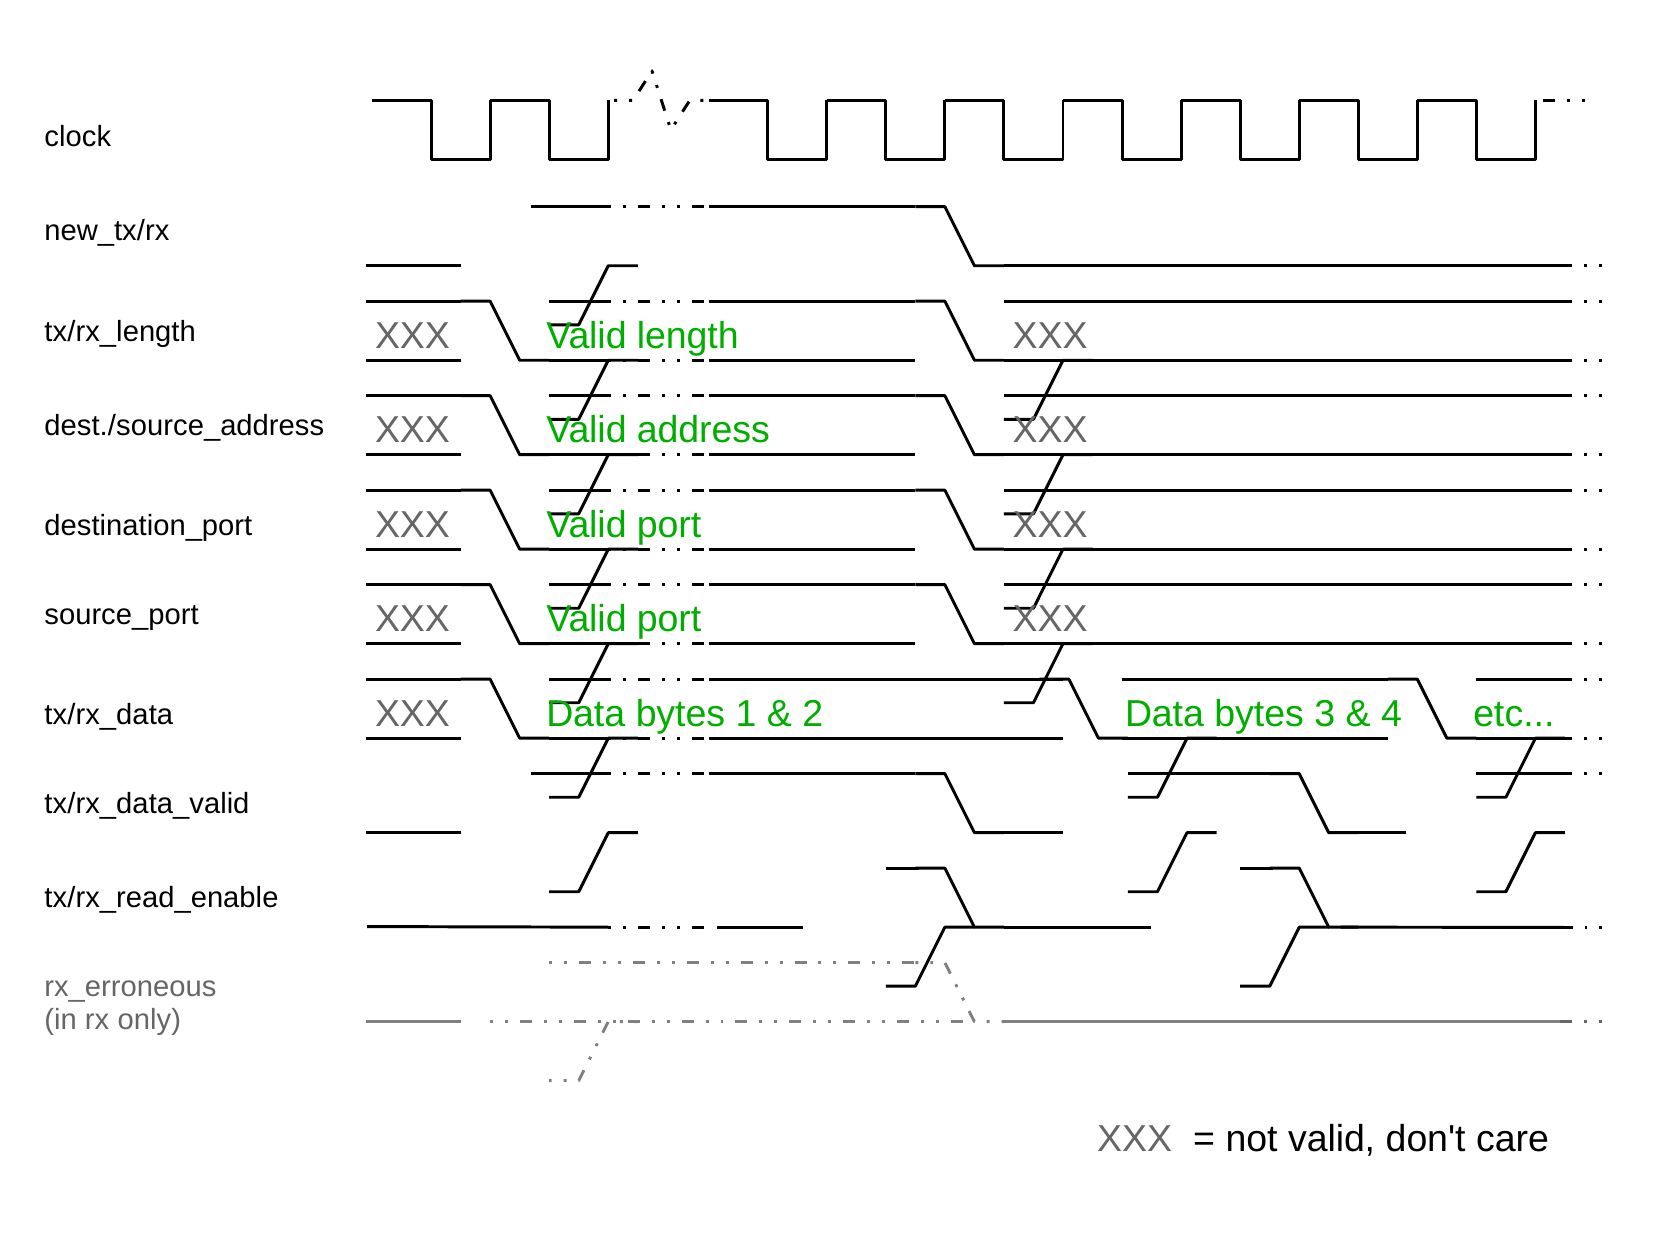

clock
new_tx/rx
tx/rx_length
XXX
Valid length
XXX
dest./source_address
XXX
Valid address
XXX
XXX
Valid port
XXX
destination_port
source_port
XXX
Valid port
XXX
XXX
Data bytes 1 & 2
Data bytes 3 & 4
etc...
tx/rx_data
tx/rx_data_valid
tx/rx_read_enable
rx_erroneous
(in rx only)
XXX = not valid, don't care